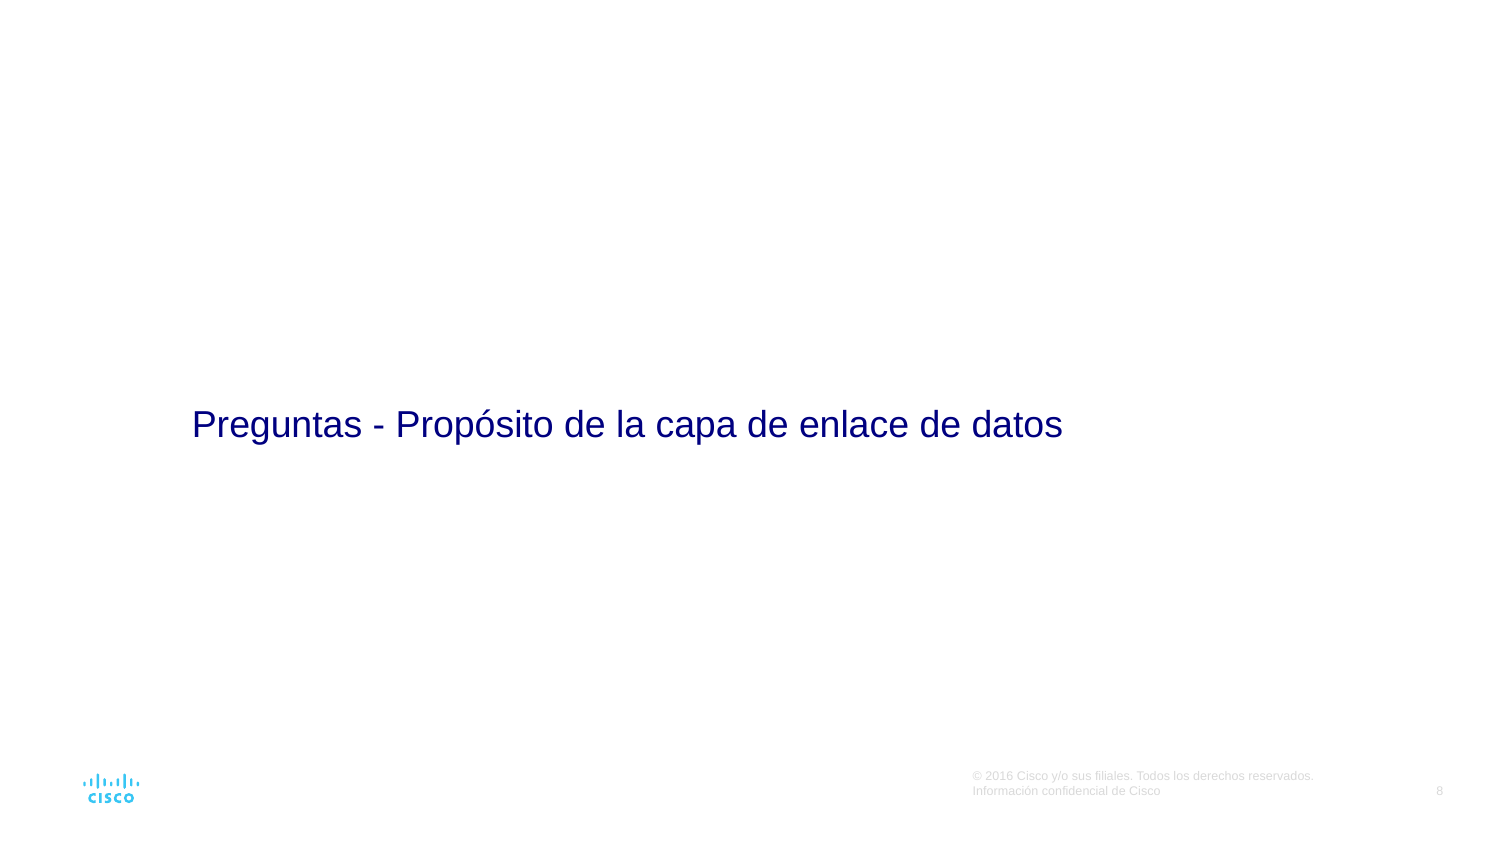

Preguntas - Propósito de la capa de enlace de datos